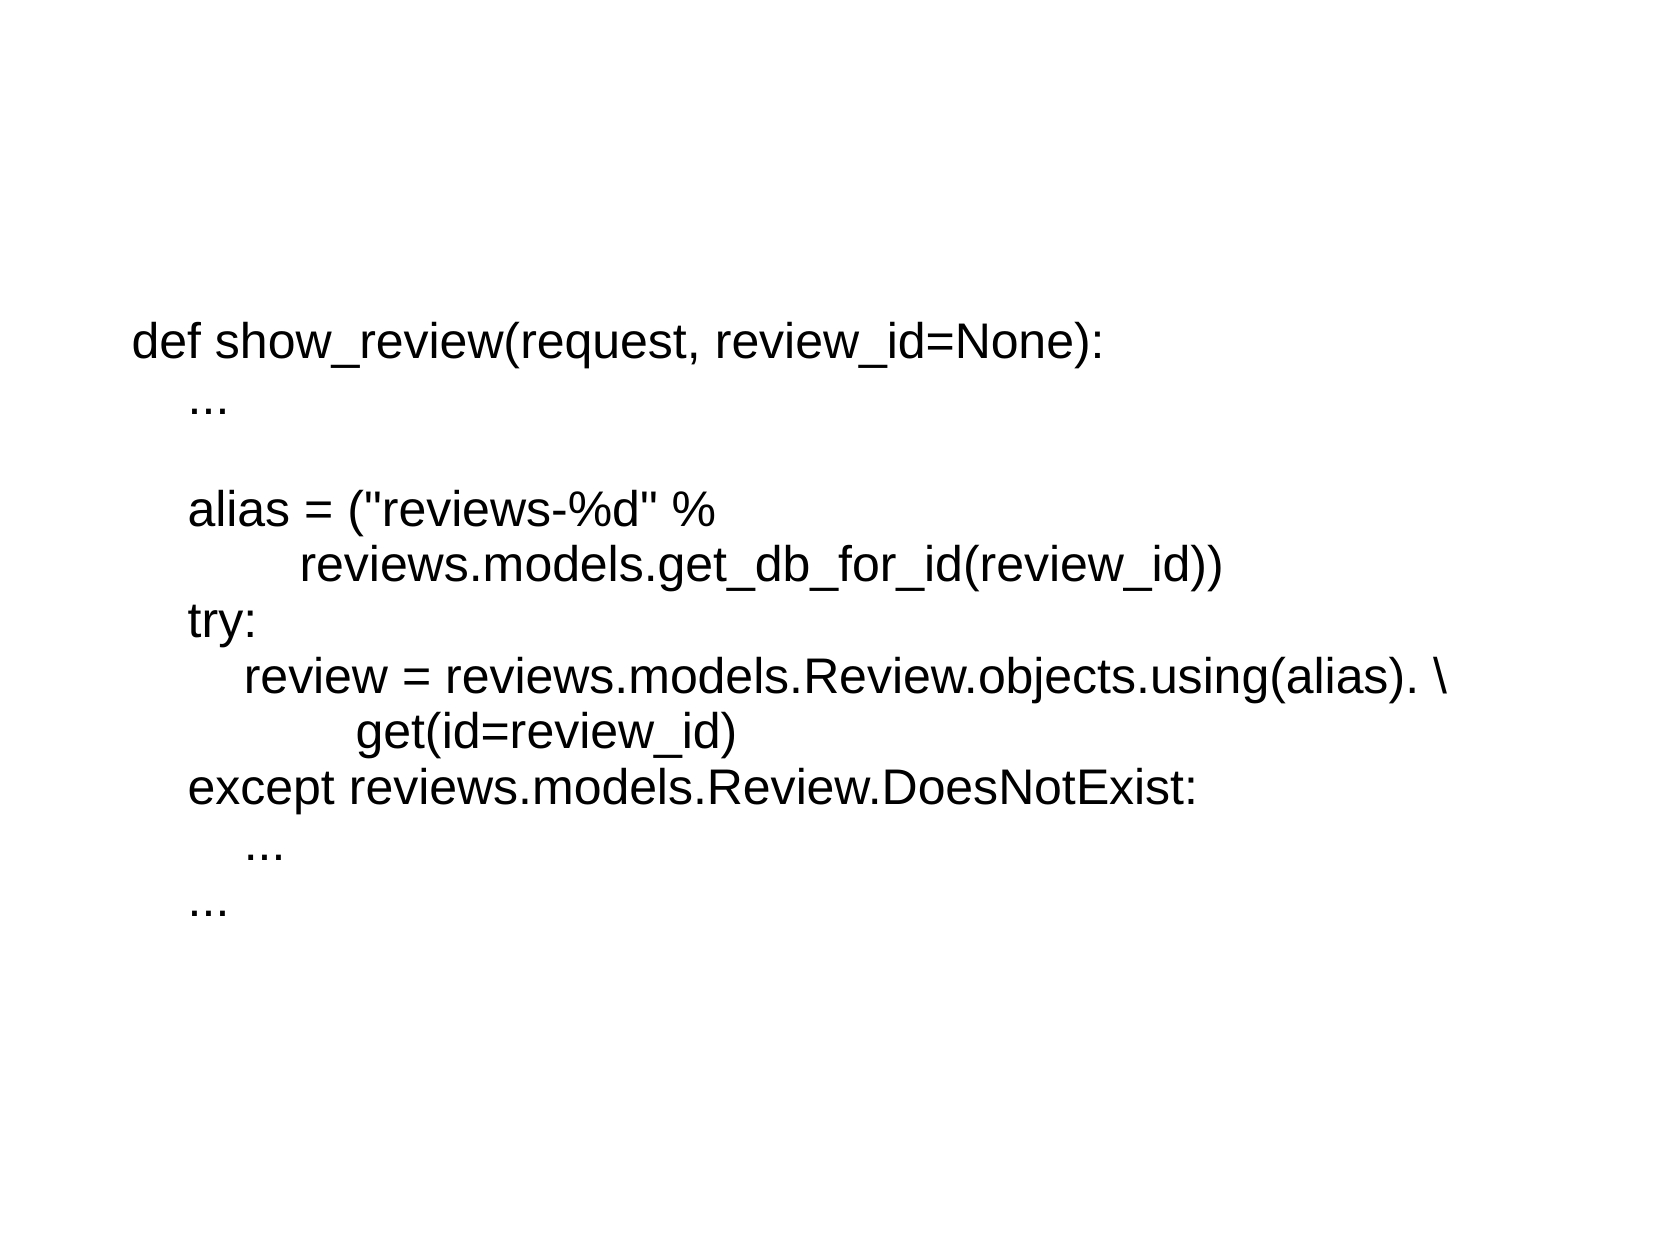

def show_review(request, review_id=None):
 ...
 alias = ("reviews-%d" %
 reviews.models.get_db_for_id(review_id))
 try:
 review = reviews.models.Review.objects.using(alias). \
 get(id=review_id)
 except reviews.models.Review.DoesNotExist:
 ...
 ...